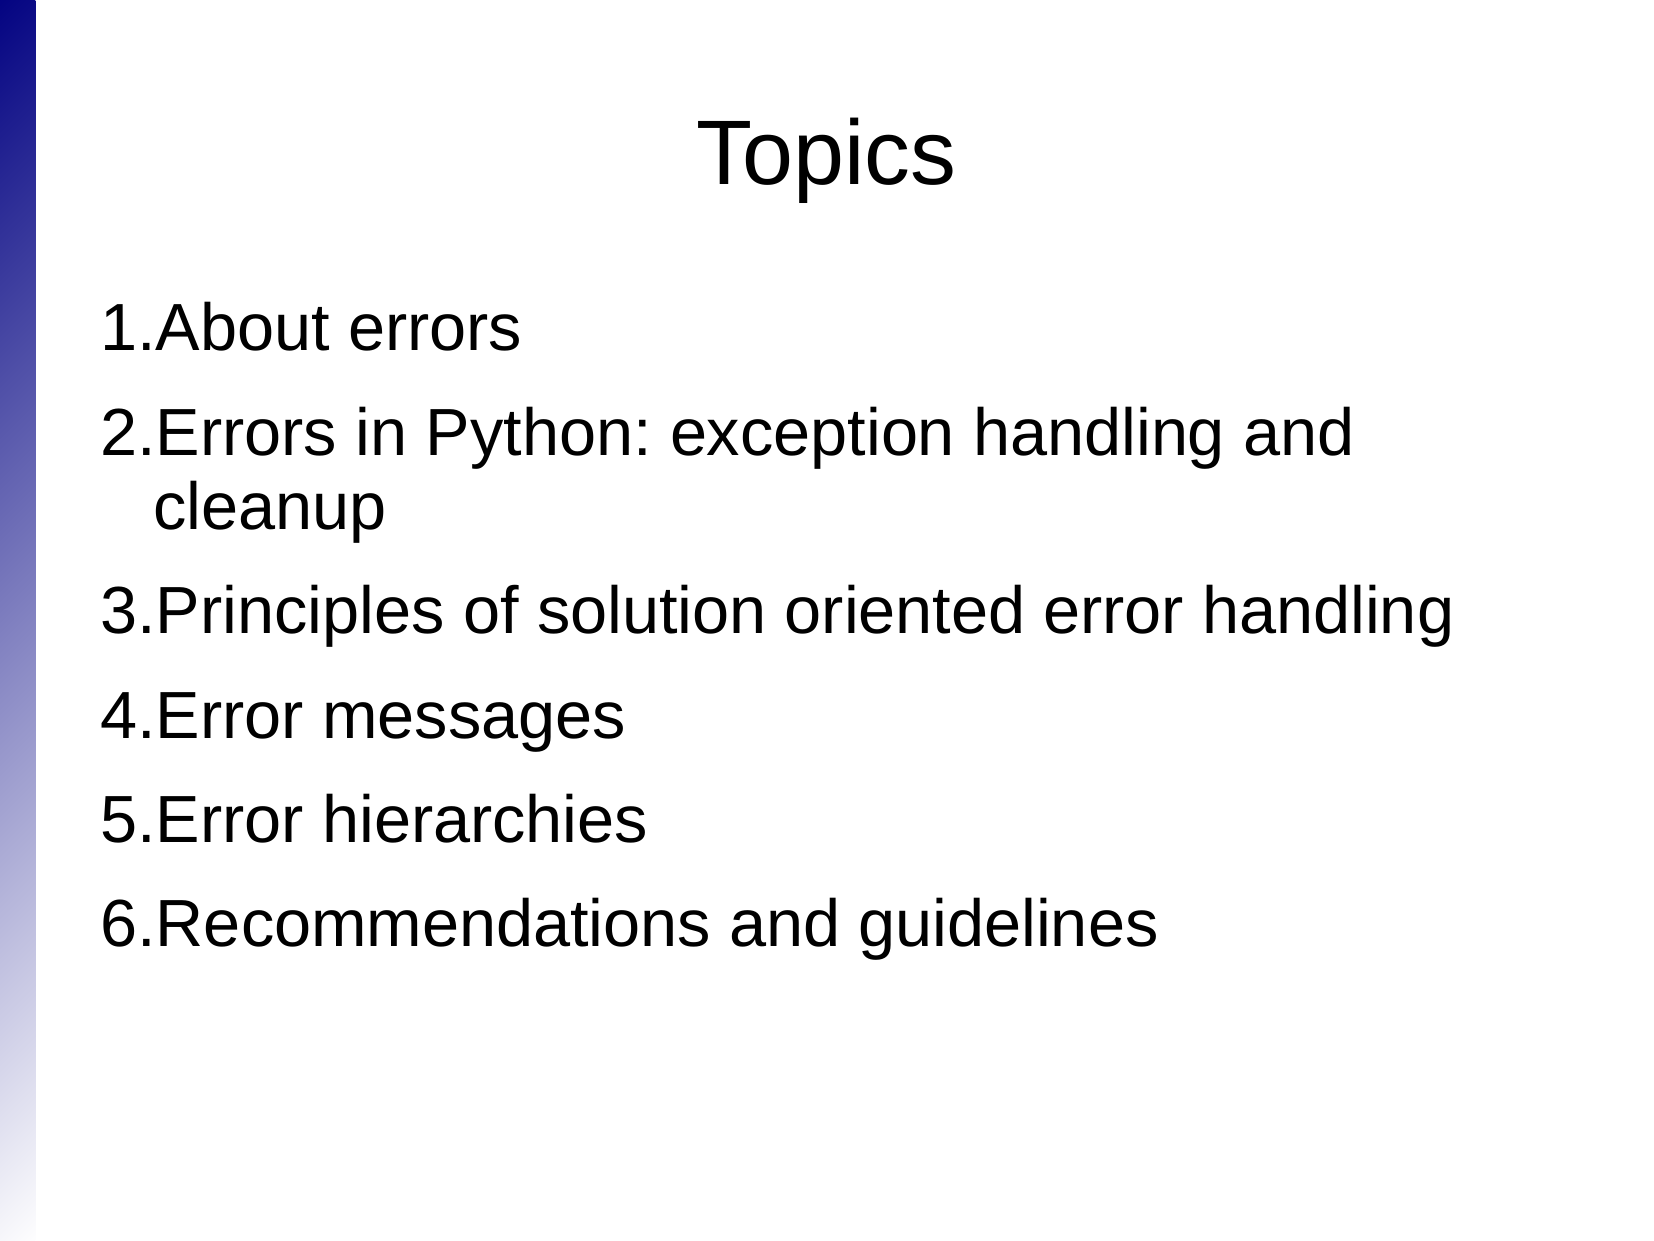

# Topics
About errors
Errors in Python: exception handling and cleanup
Principles of solution oriented error handling
Error messages
Error hierarchies
Recommendations and guidelines